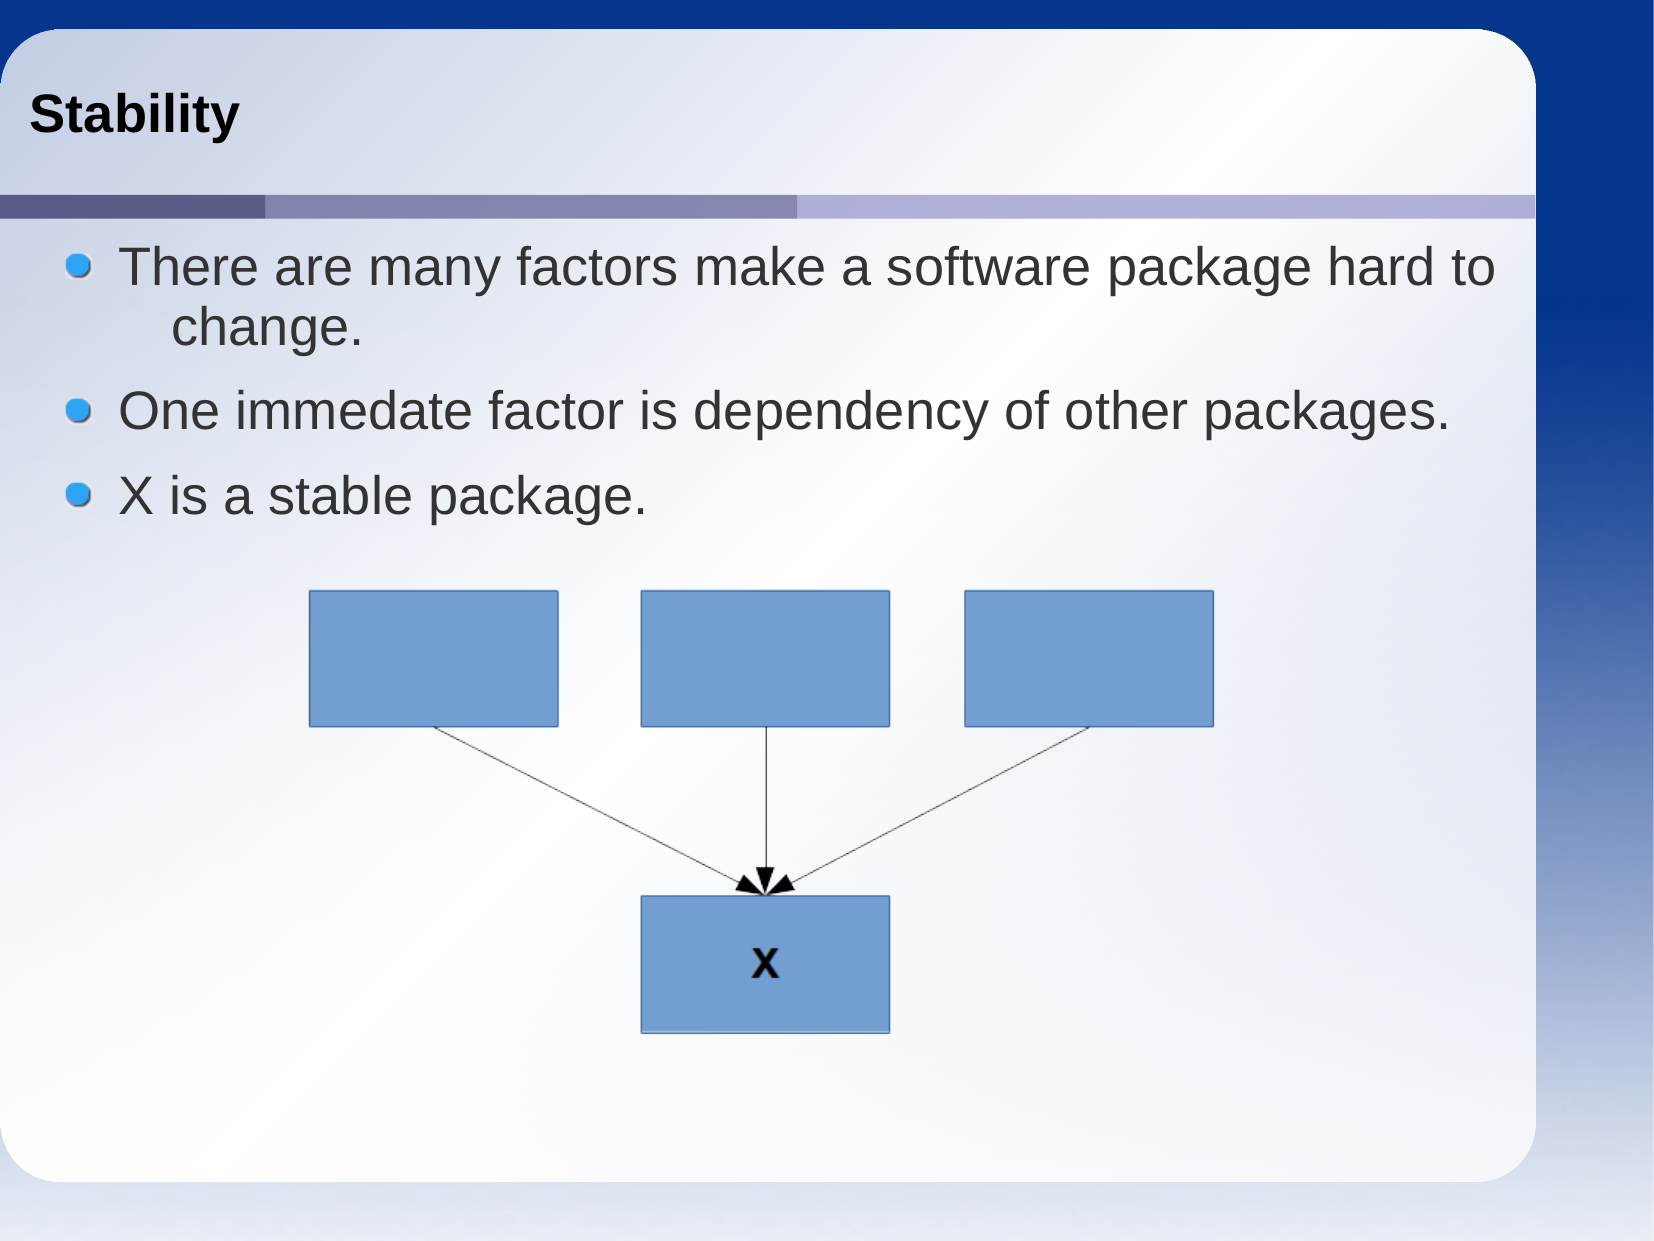

# Stability
There are many factors make a software package hard to change.
One immedate factor is dependency of other packages.
X is a stable package.